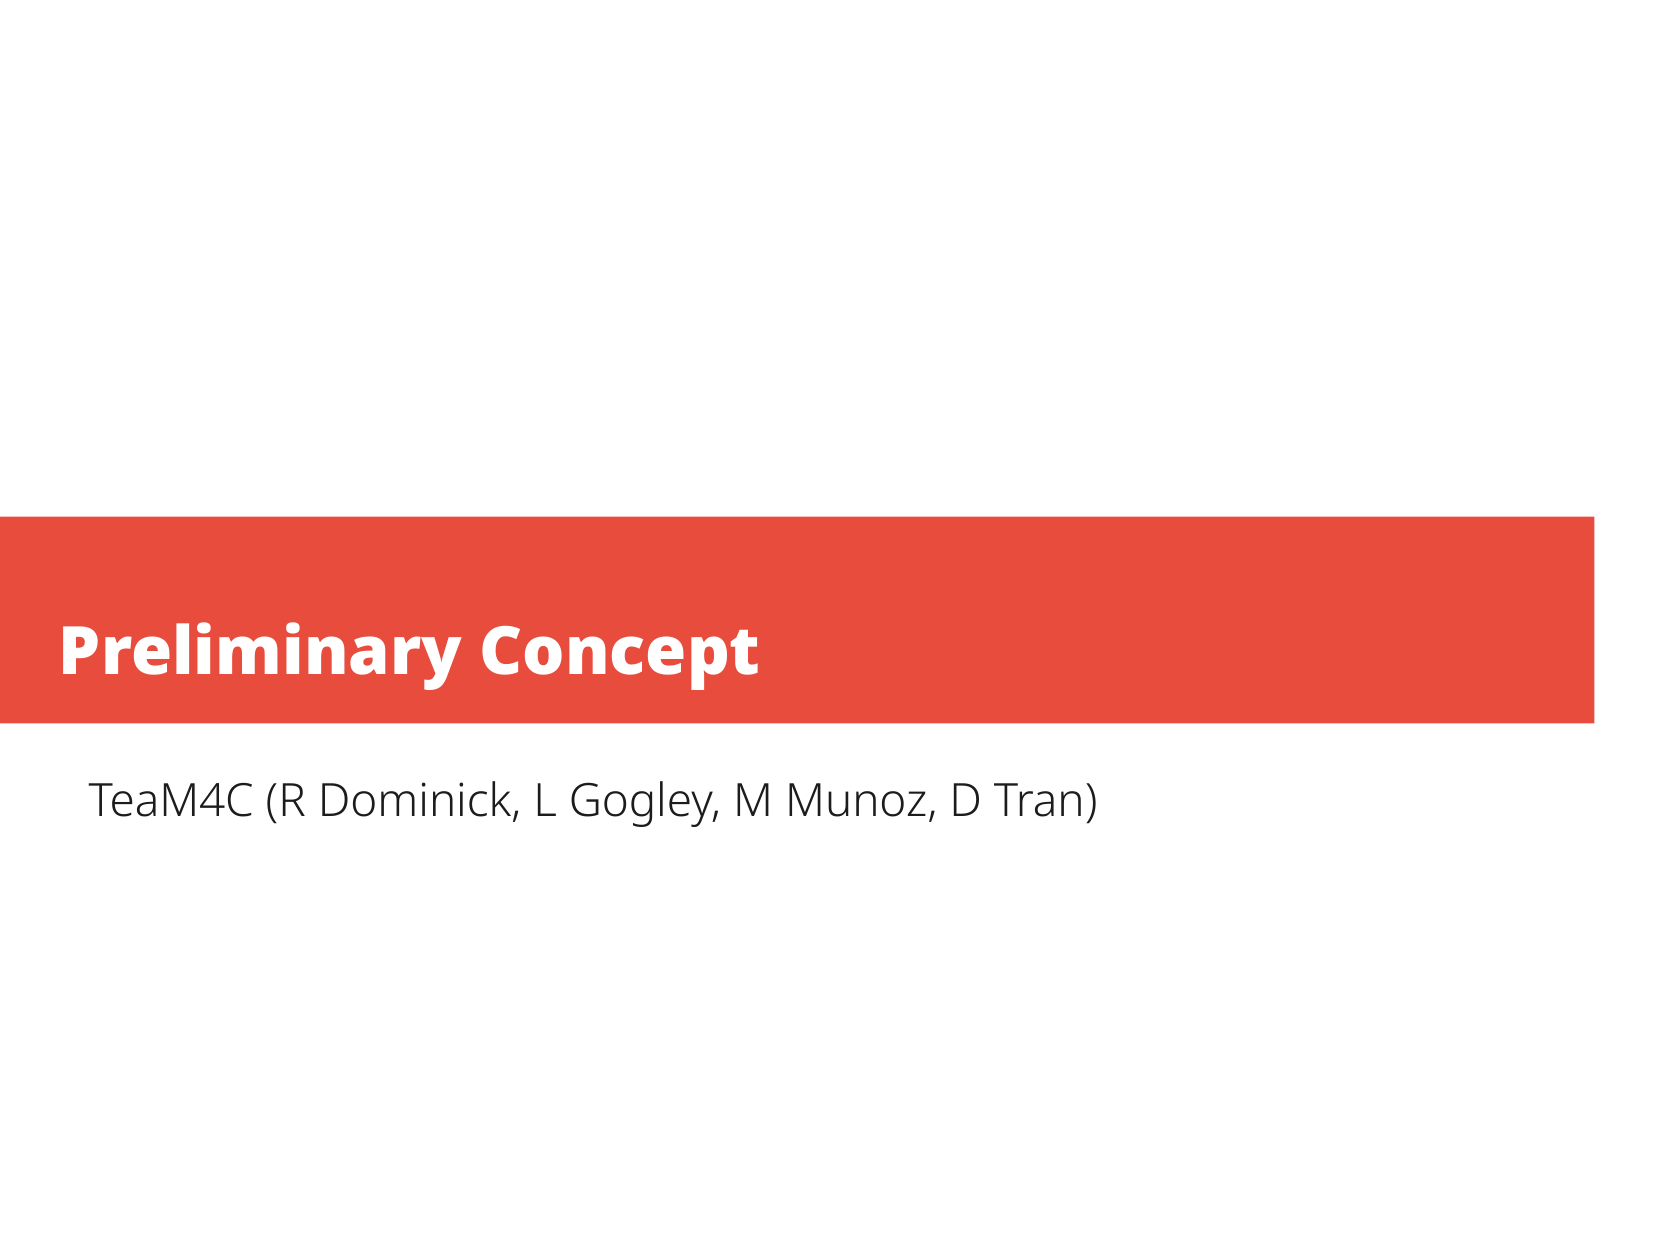

# Preliminary Concept
TeaM4C (R Dominick, L Gogley, M Munoz, D Tran)